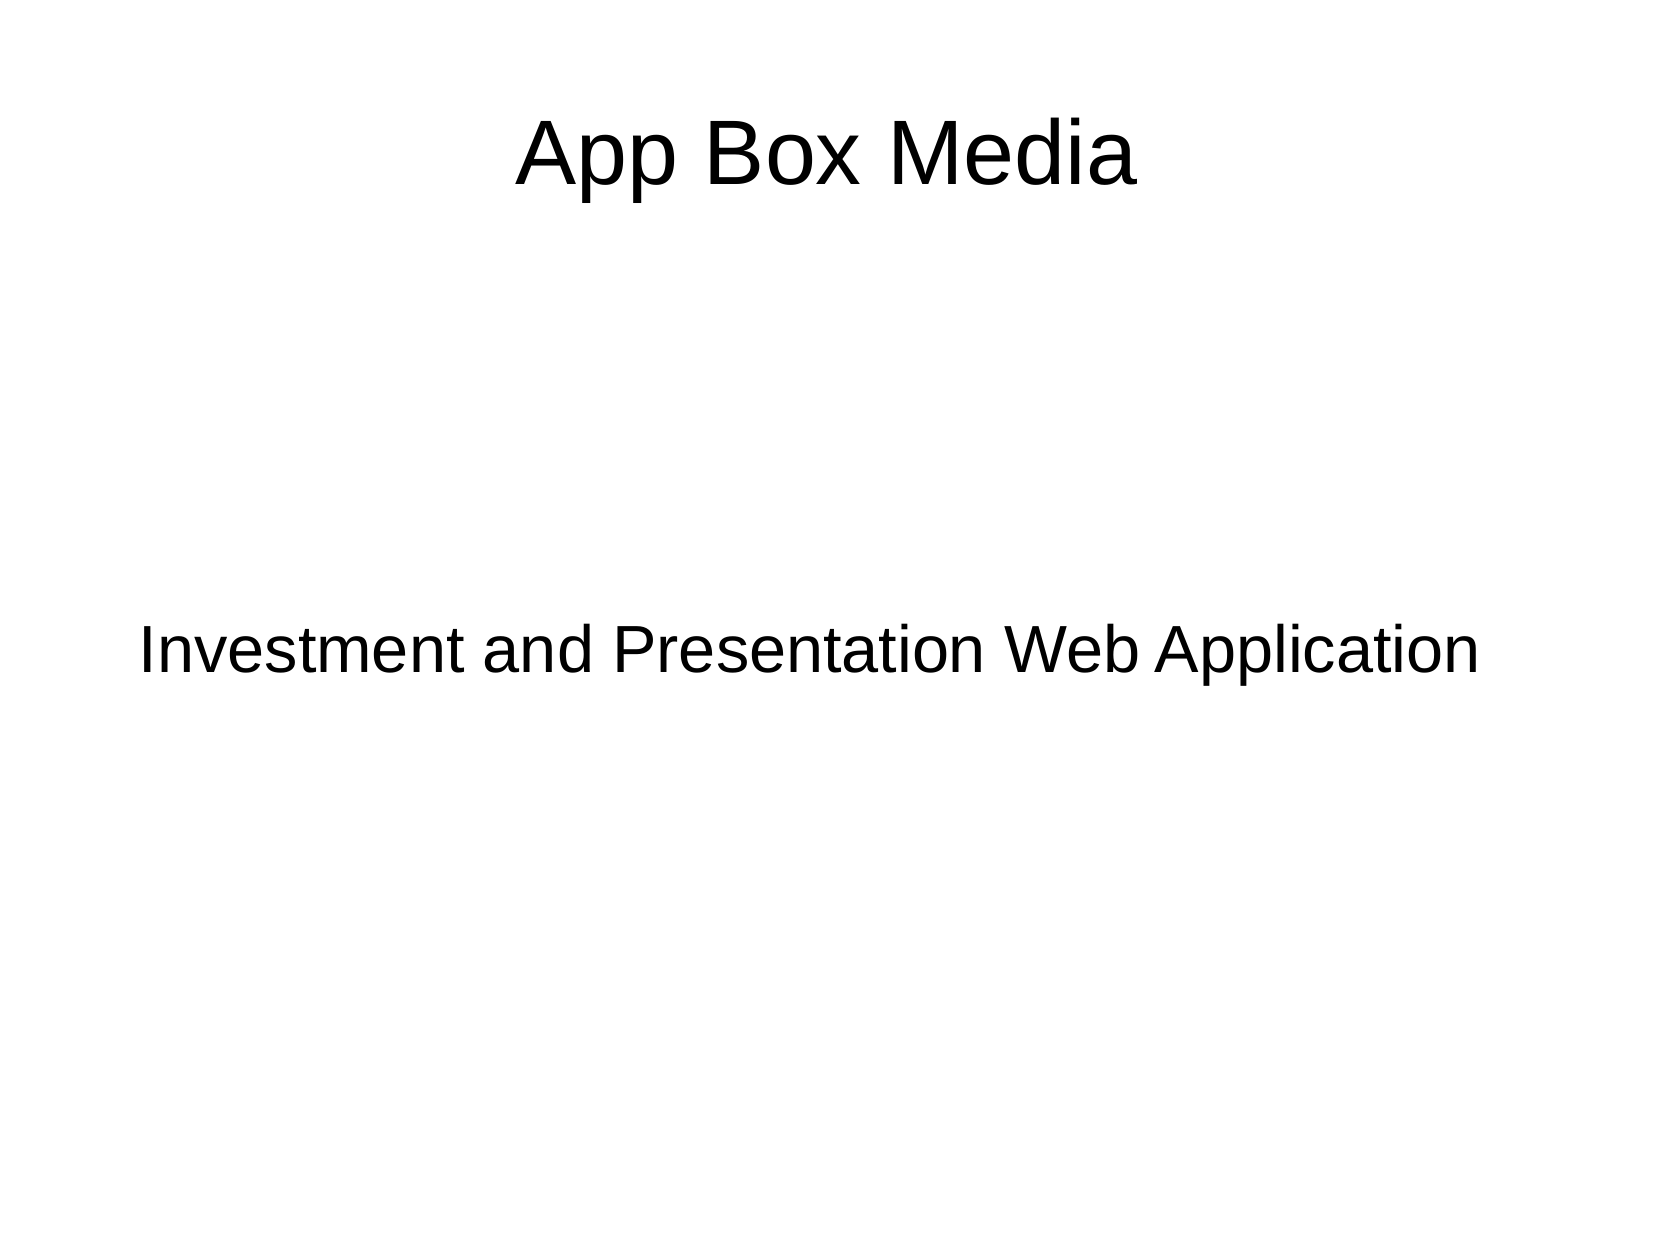

# App Box Media
Investment and Presentation Web Application